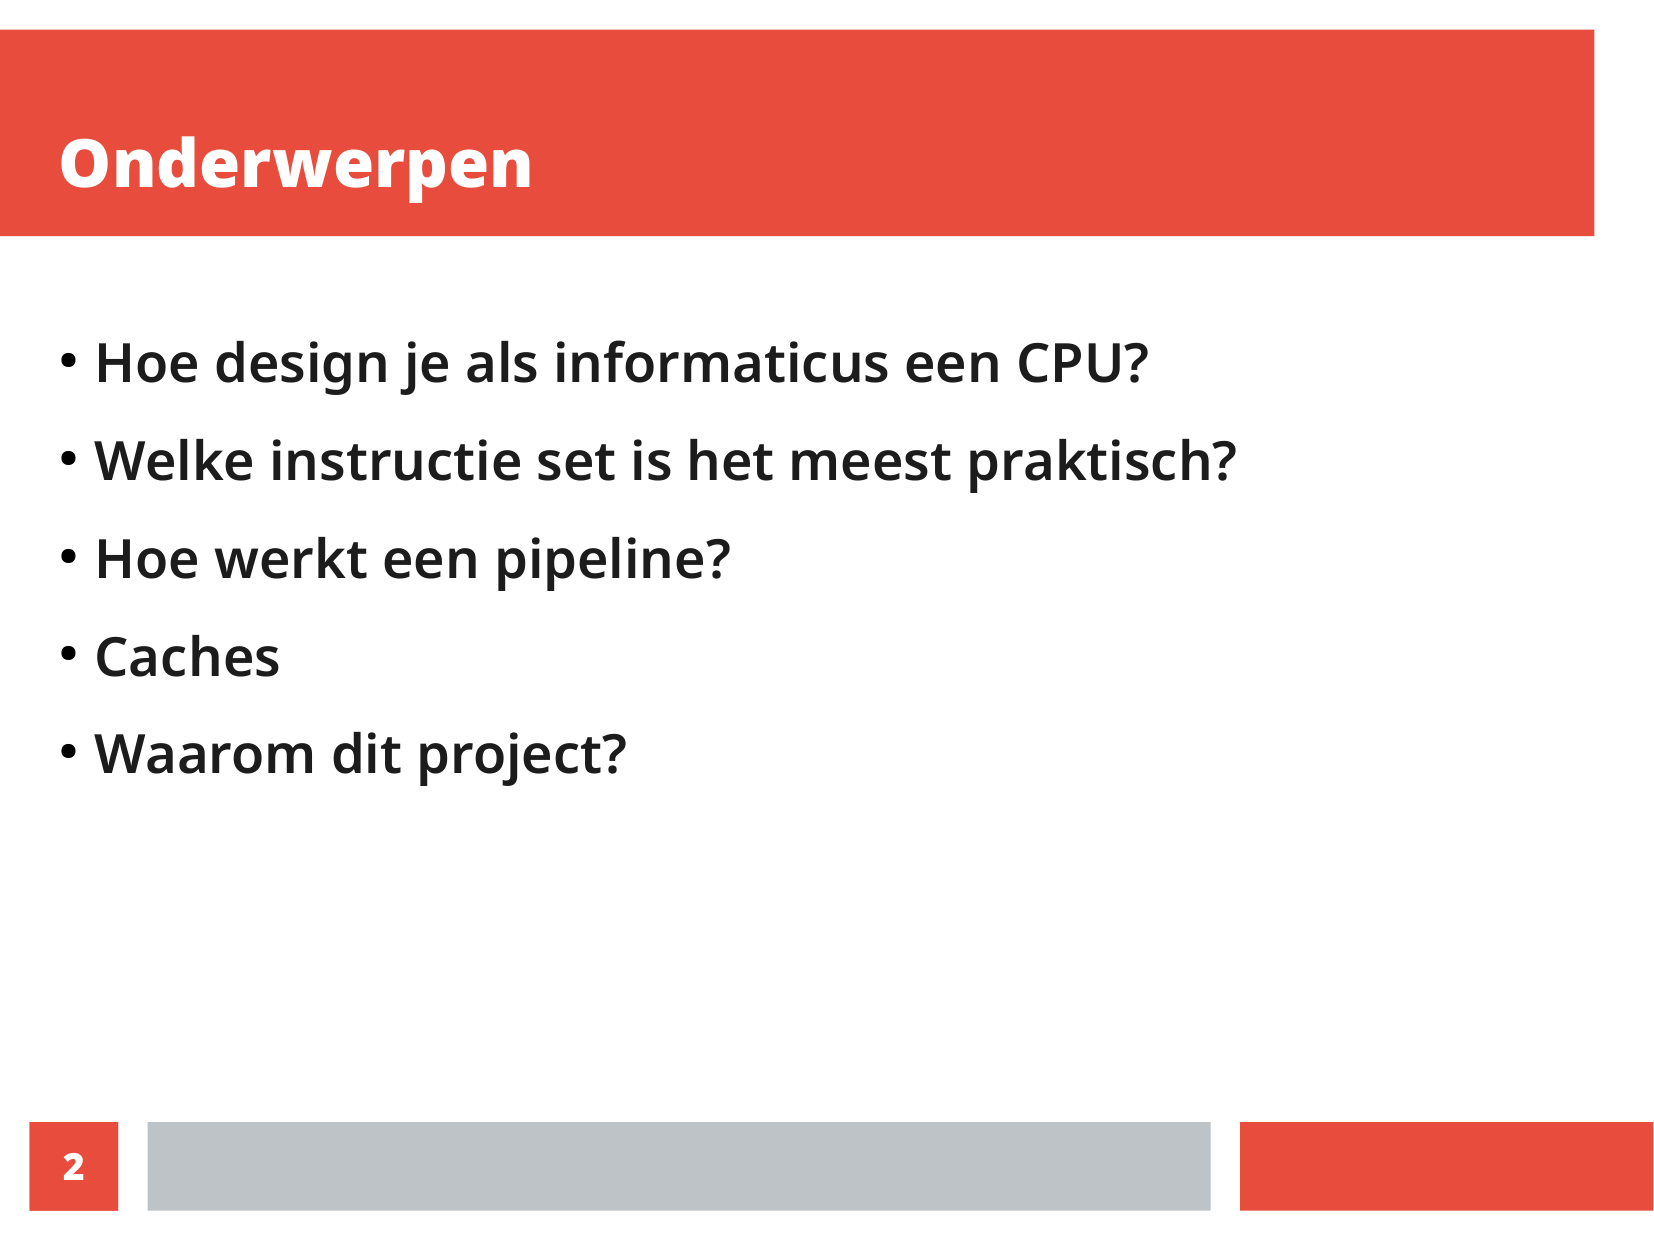

# Onderwerpen
Hoe design je als informaticus een CPU?
Welke instructie set is het meest praktisch?
Hoe werkt een pipeline?
Caches
Waarom dit project?
2